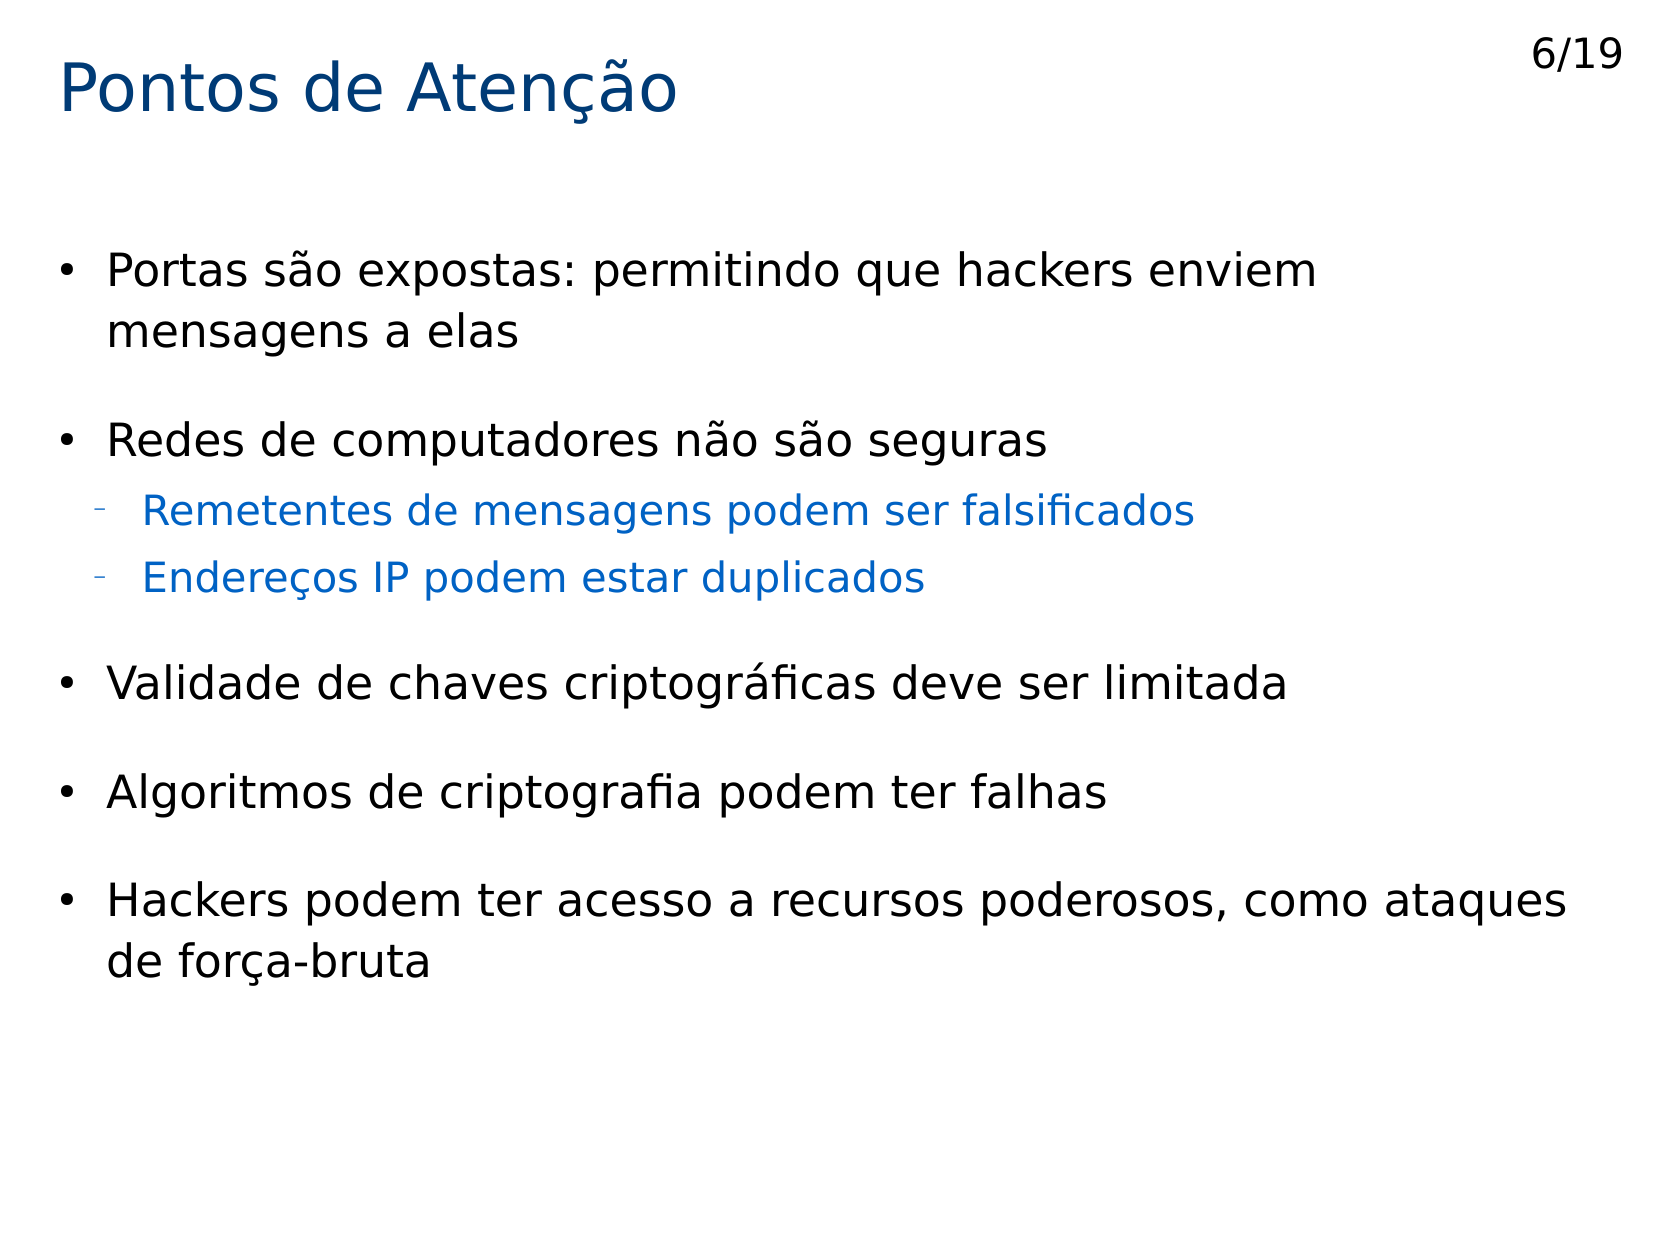

# Pontos de Atenção
6
Portas são expostas: permitindo que hackers enviem mensagens a elas
Redes de computadores não são seguras
Remetentes de mensagens podem ser falsificados
Endereços IP podem estar duplicados
Validade de chaves criptográficas deve ser limitada
Algoritmos de criptografia podem ter falhas
Hackers podem ter acesso a recursos poderosos, como ataques de força-bruta